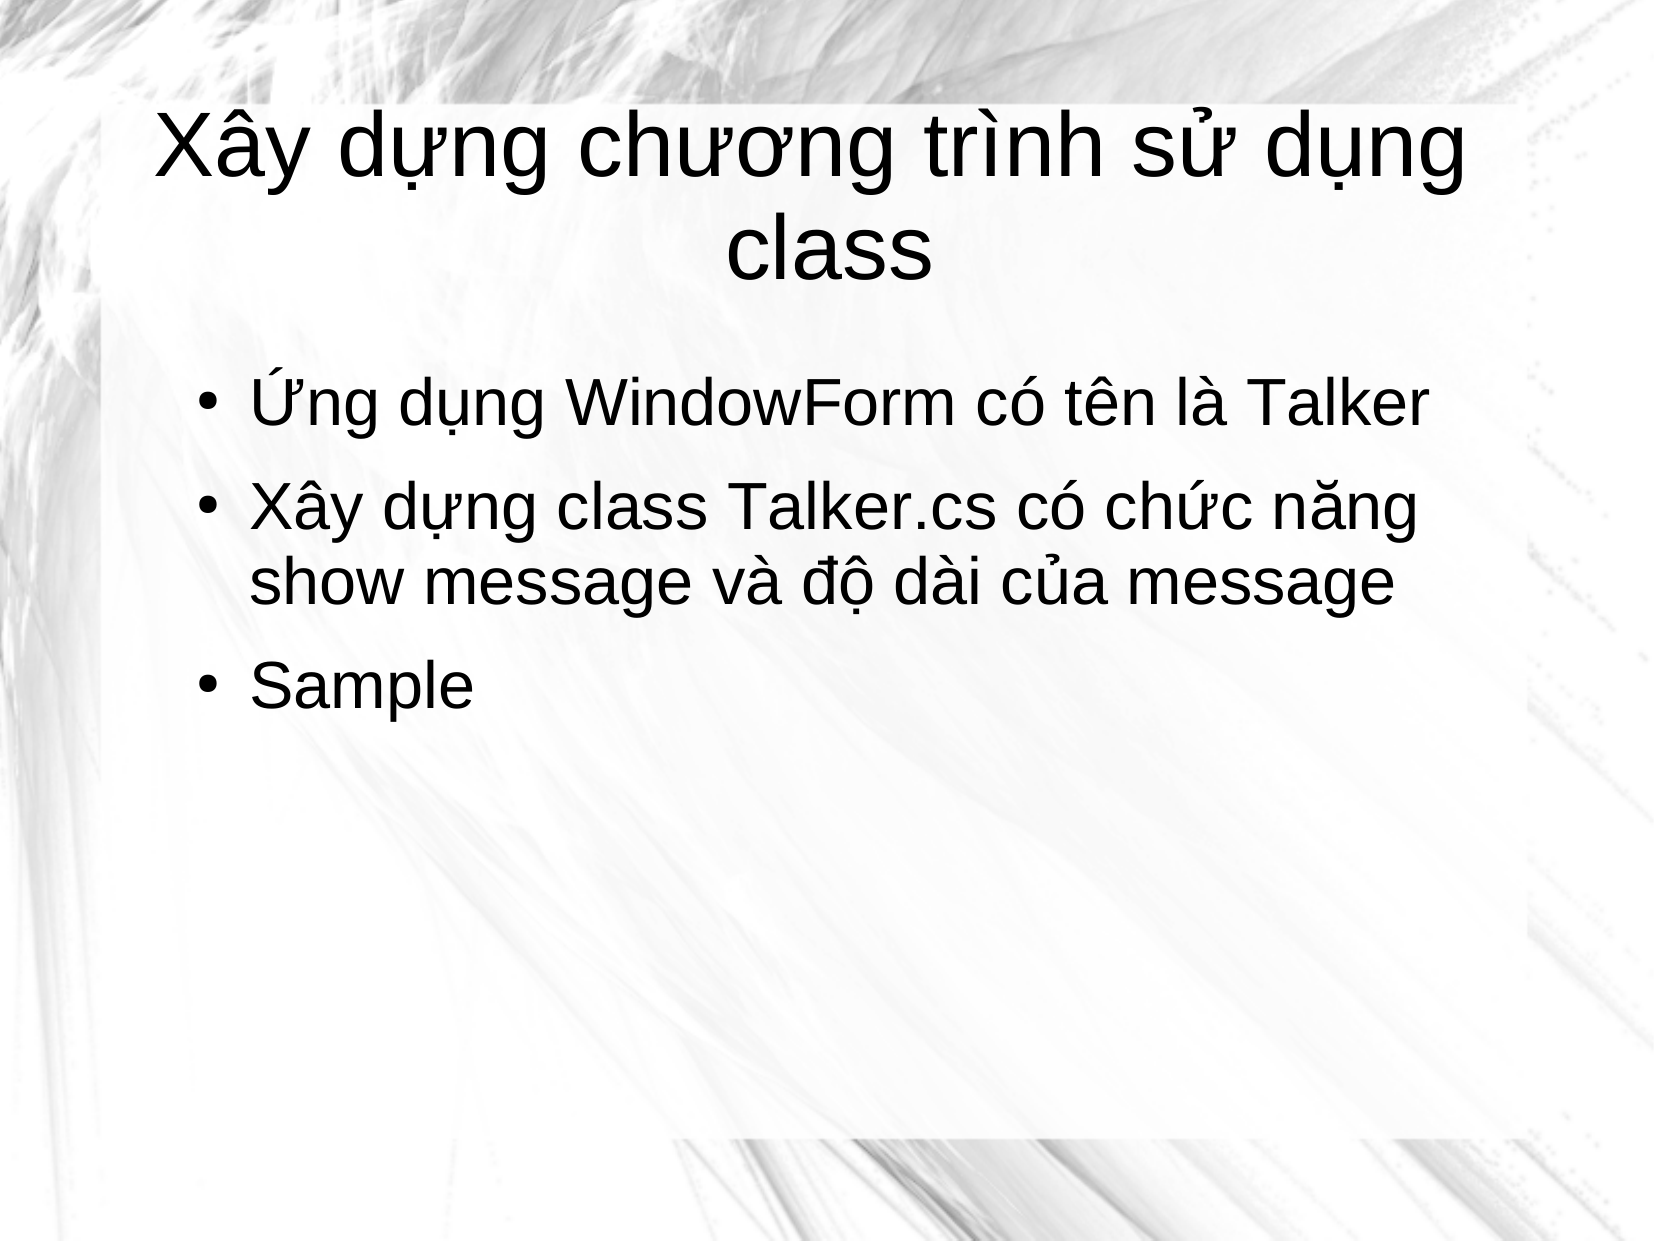

# Xây dựng chương trình sử dụng class
Ứng dụng WindowForm có tên là Talker
Xây dựng class Talker.cs có chức năng show message và độ dài của message
Sample